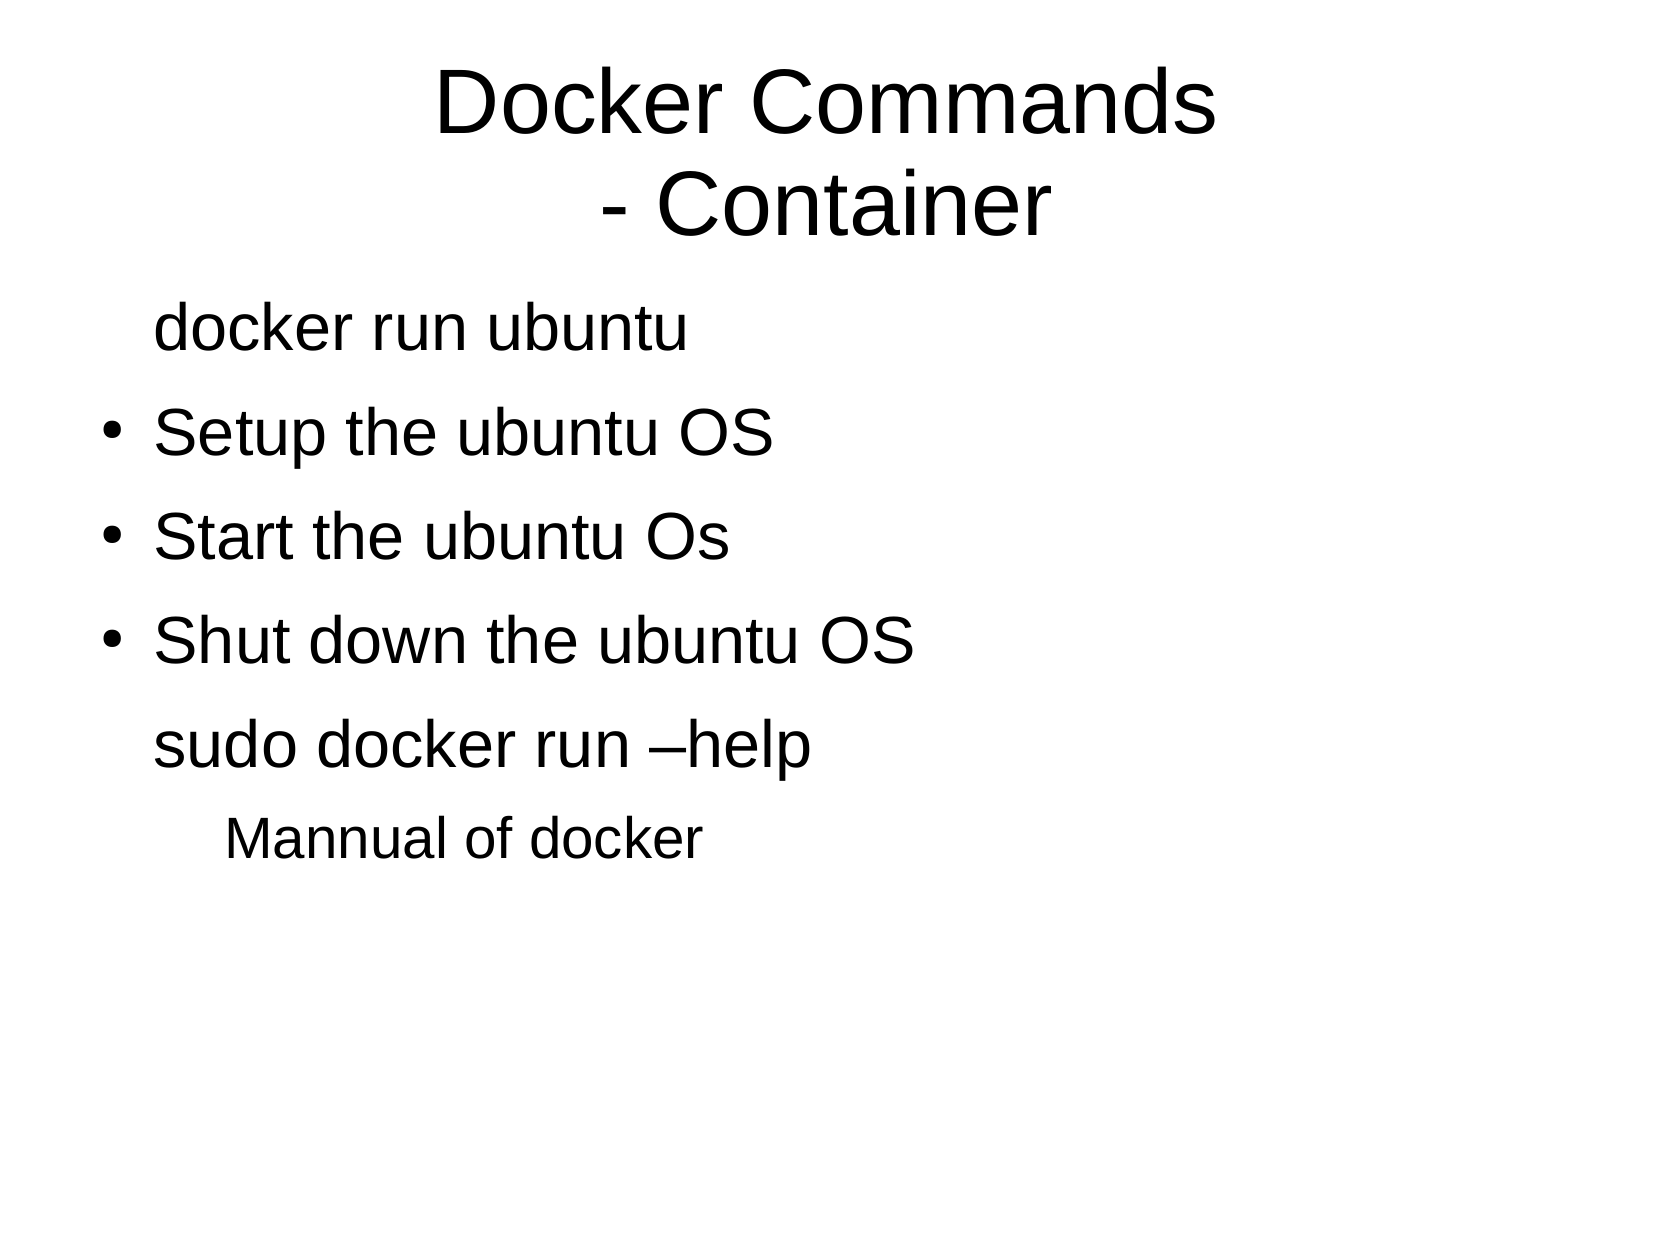

# Docker Commands - Container
docker run ubuntu
Setup the ubuntu OS
Start the ubuntu Os
Shut down the ubuntu OS
sudo docker run –help
Mannual of docker